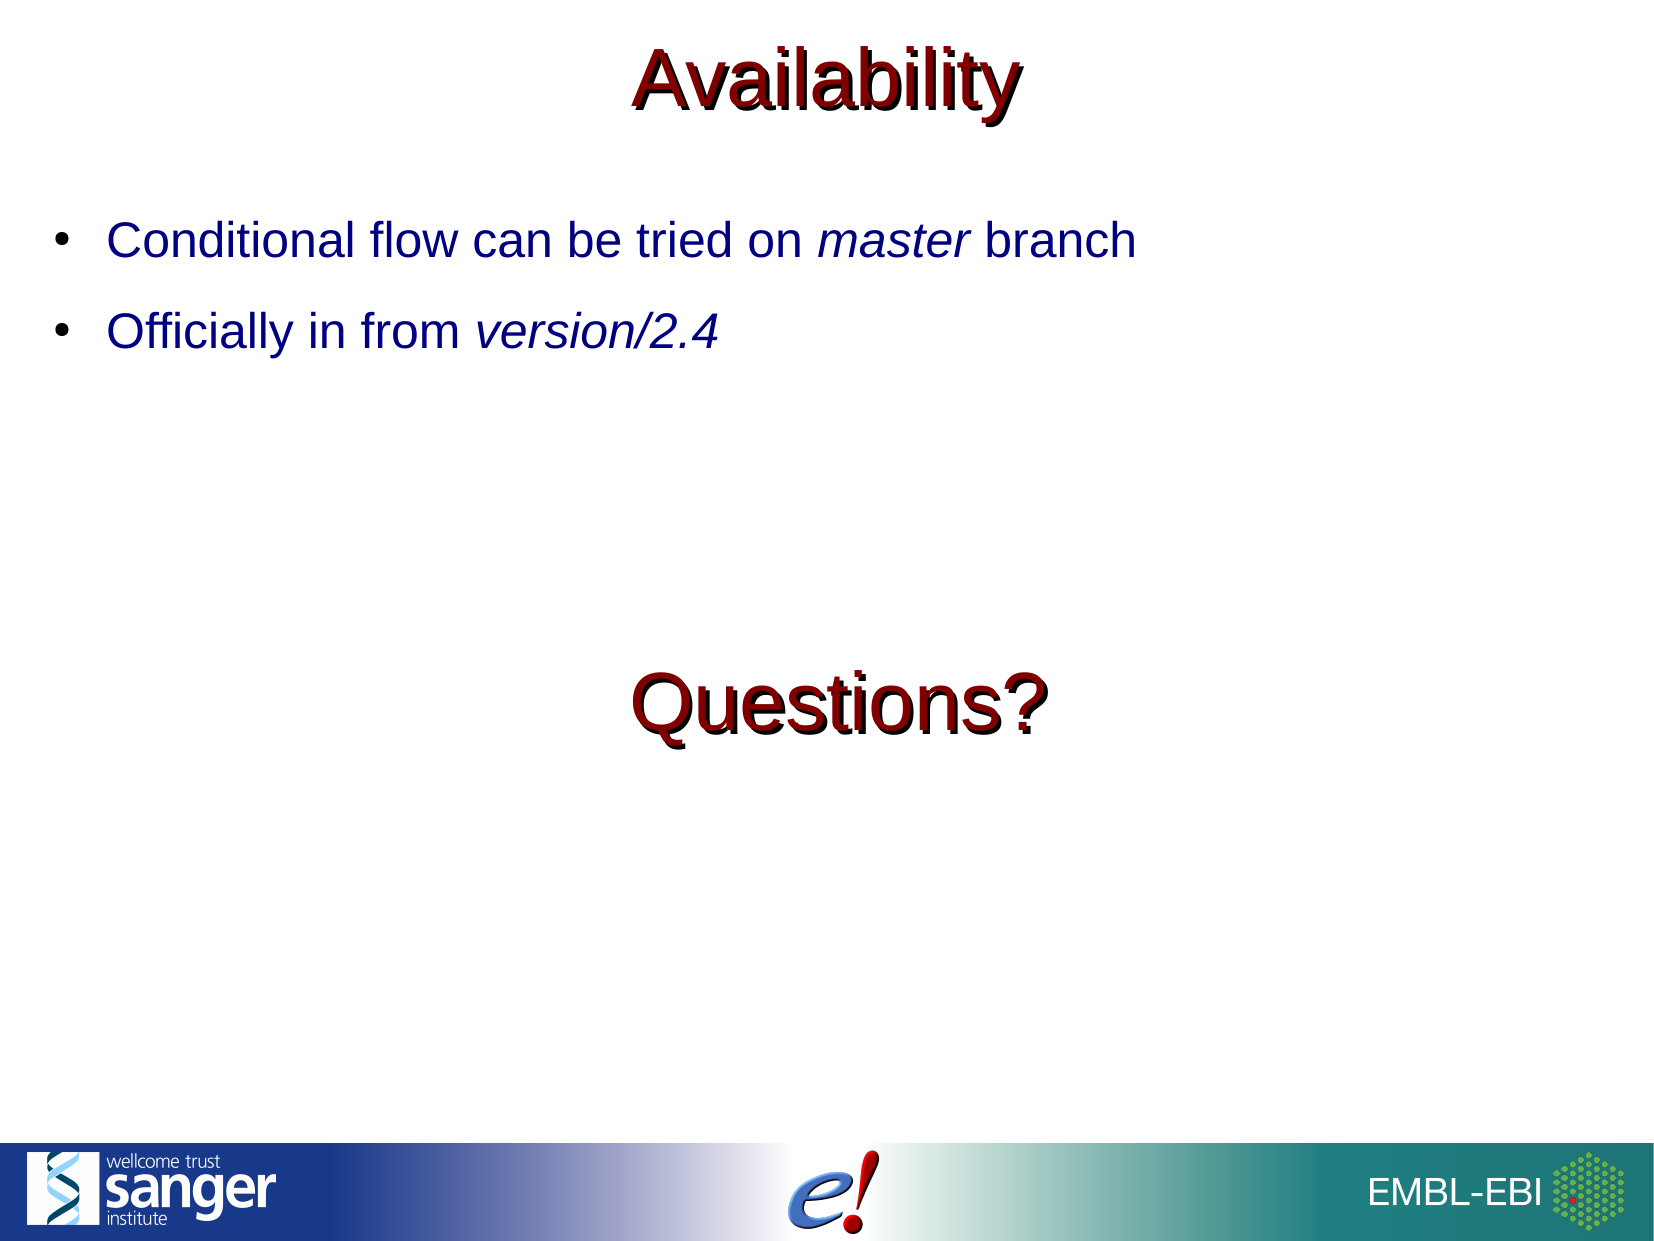

# Availability
Conditional flow can be tried on master branch
Officially in from version/2.4
Questions?